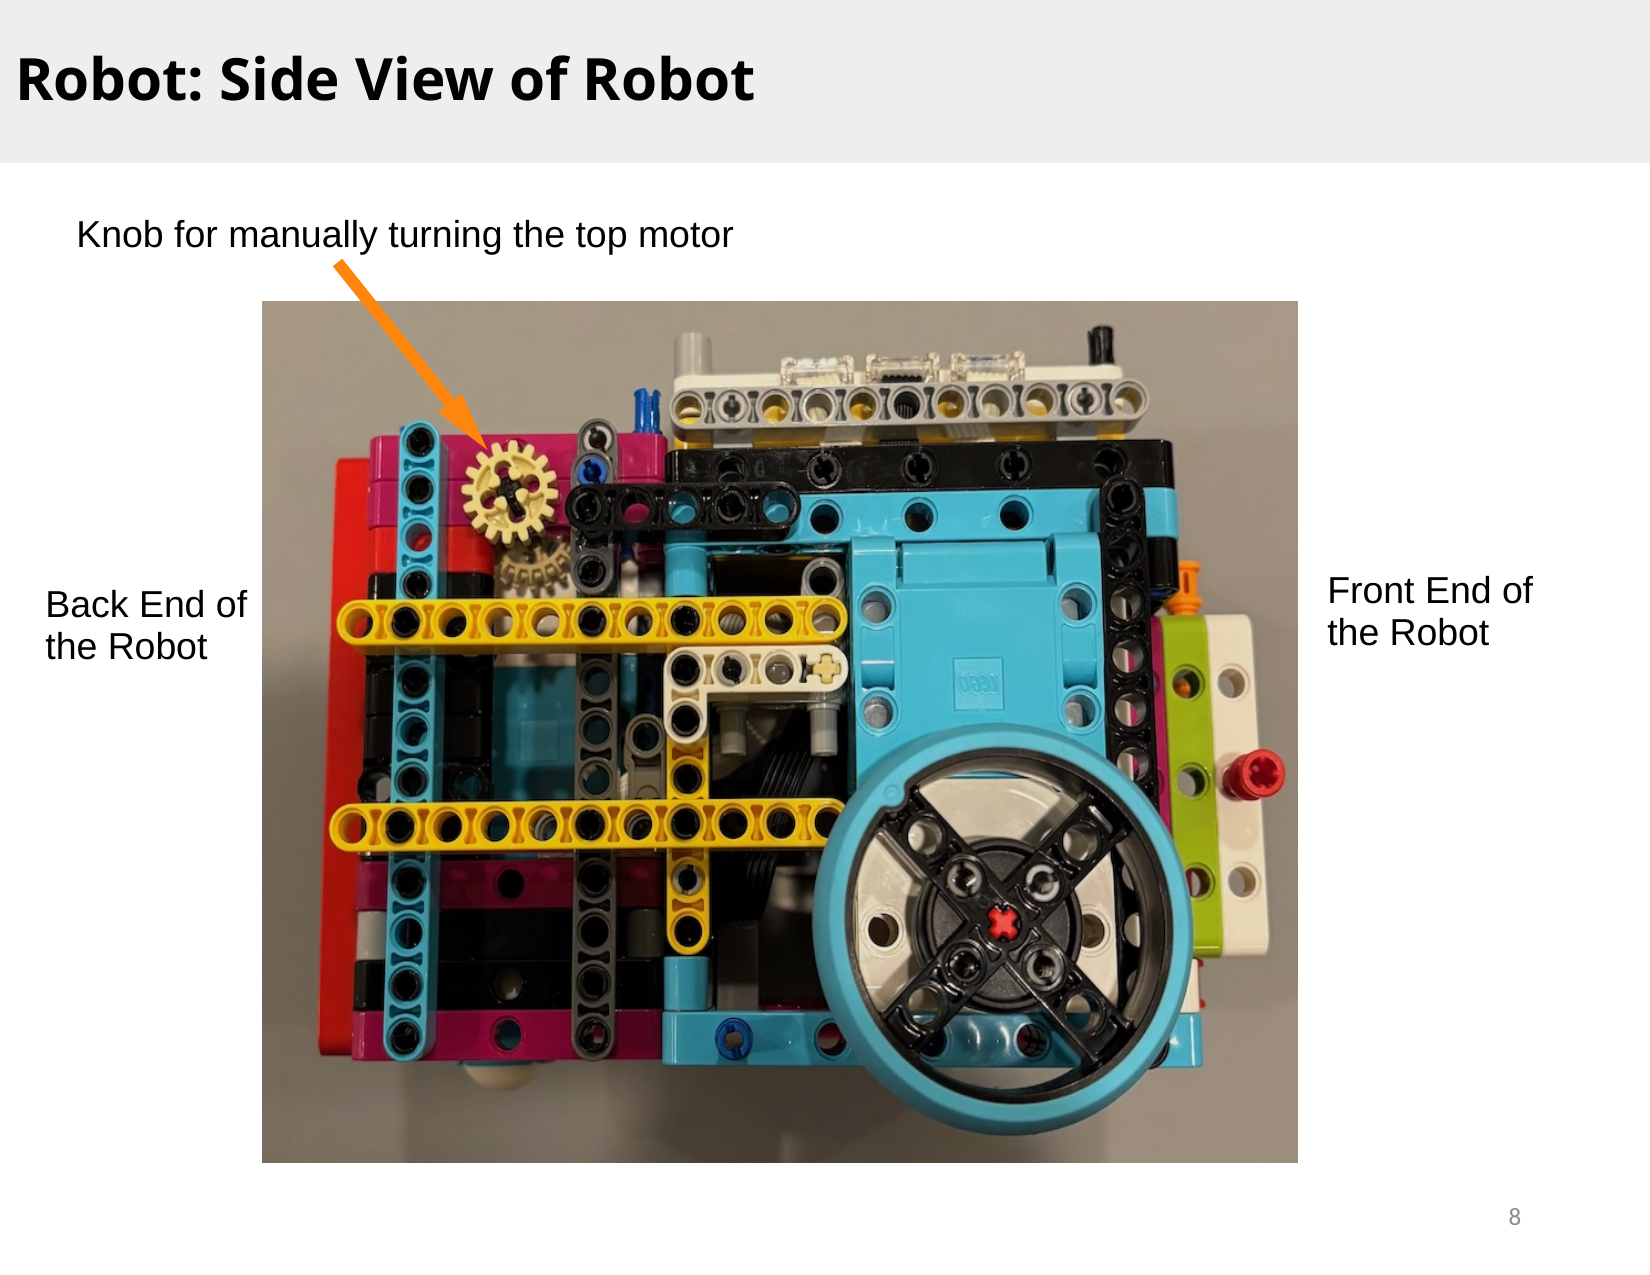

# Robot: Side View of Robot
Knob for manually turning the top motor
Front End of
the Robot
Back End of
the Robot
8